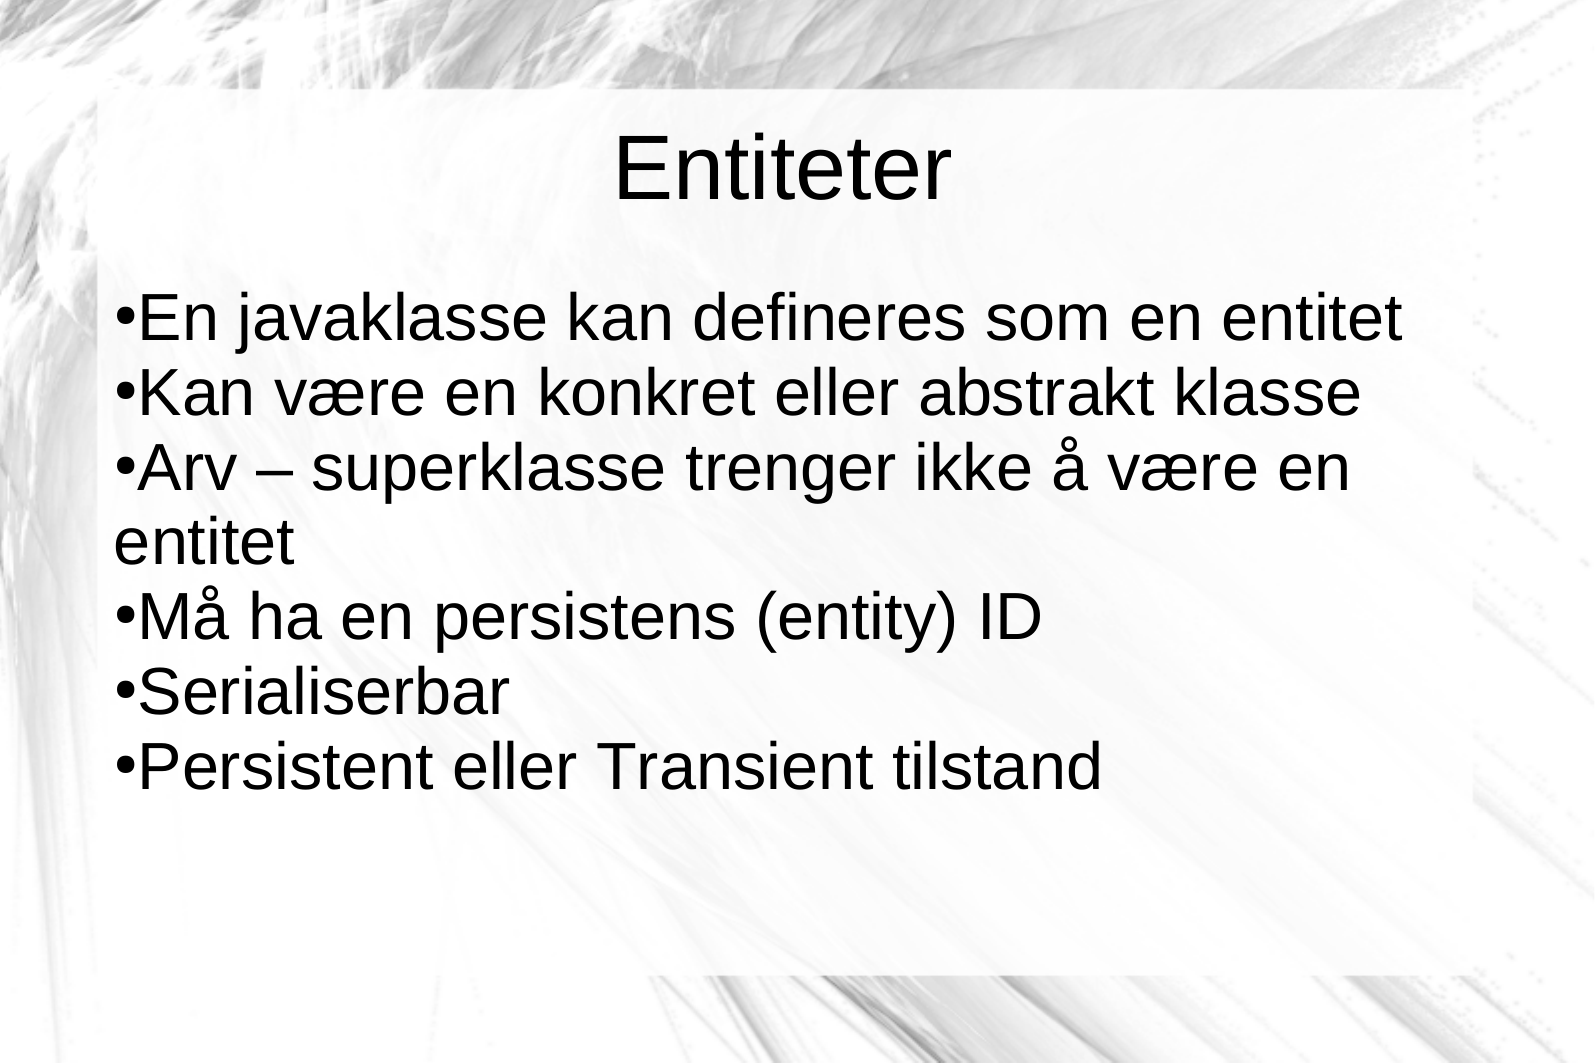

# Entiteter
En javaklasse kan defineres som en entitet
Kan være en konkret eller abstrakt klasse
Arv – superklasse trenger ikke å være en entitet
Må ha en persistens (entity) ID
Serialiserbar
Persistent eller Transient tilstand